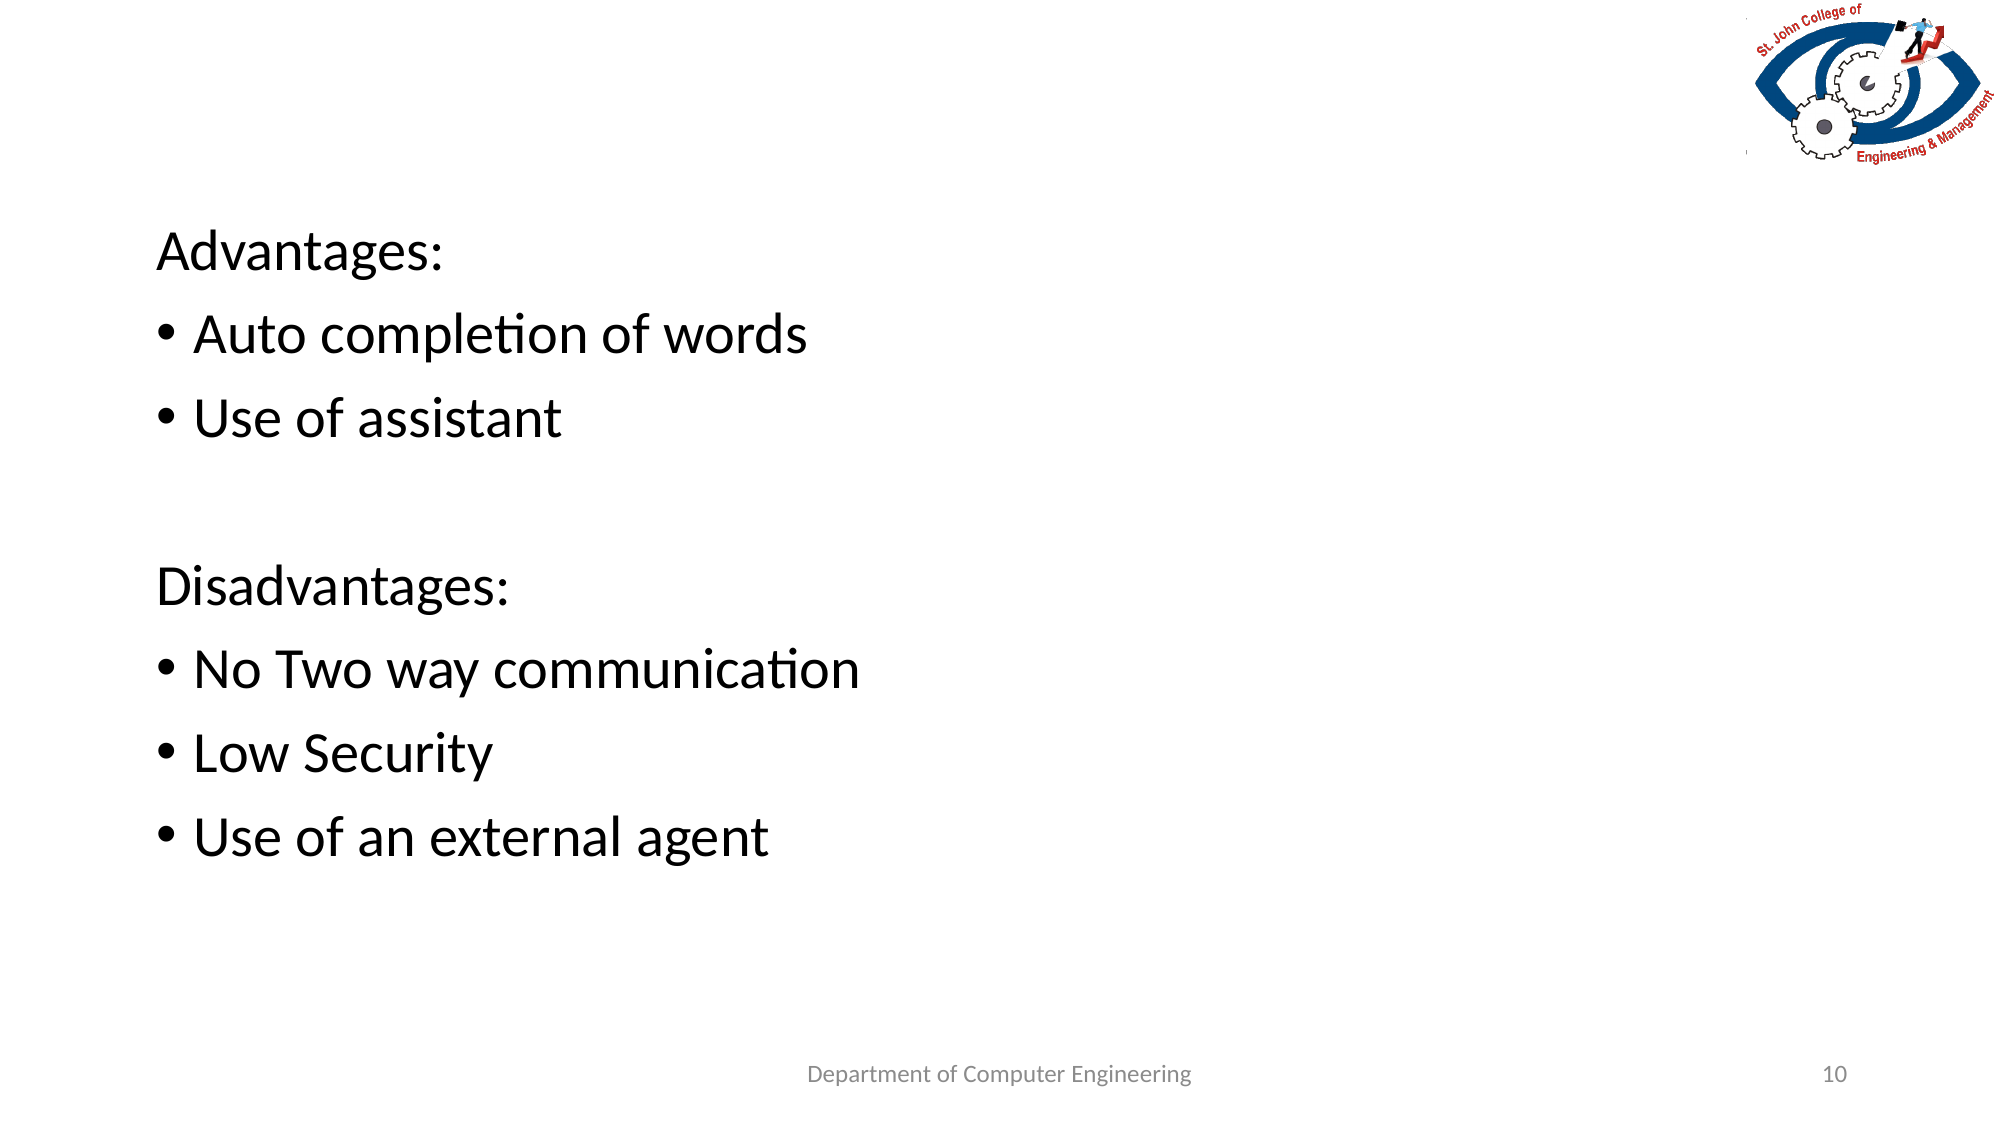

# Advantages:
Auto completion of words
Use of assistant
Disadvantages:
No Two way communication
Low Security
Use of an external agent
Department of Computer Engineering